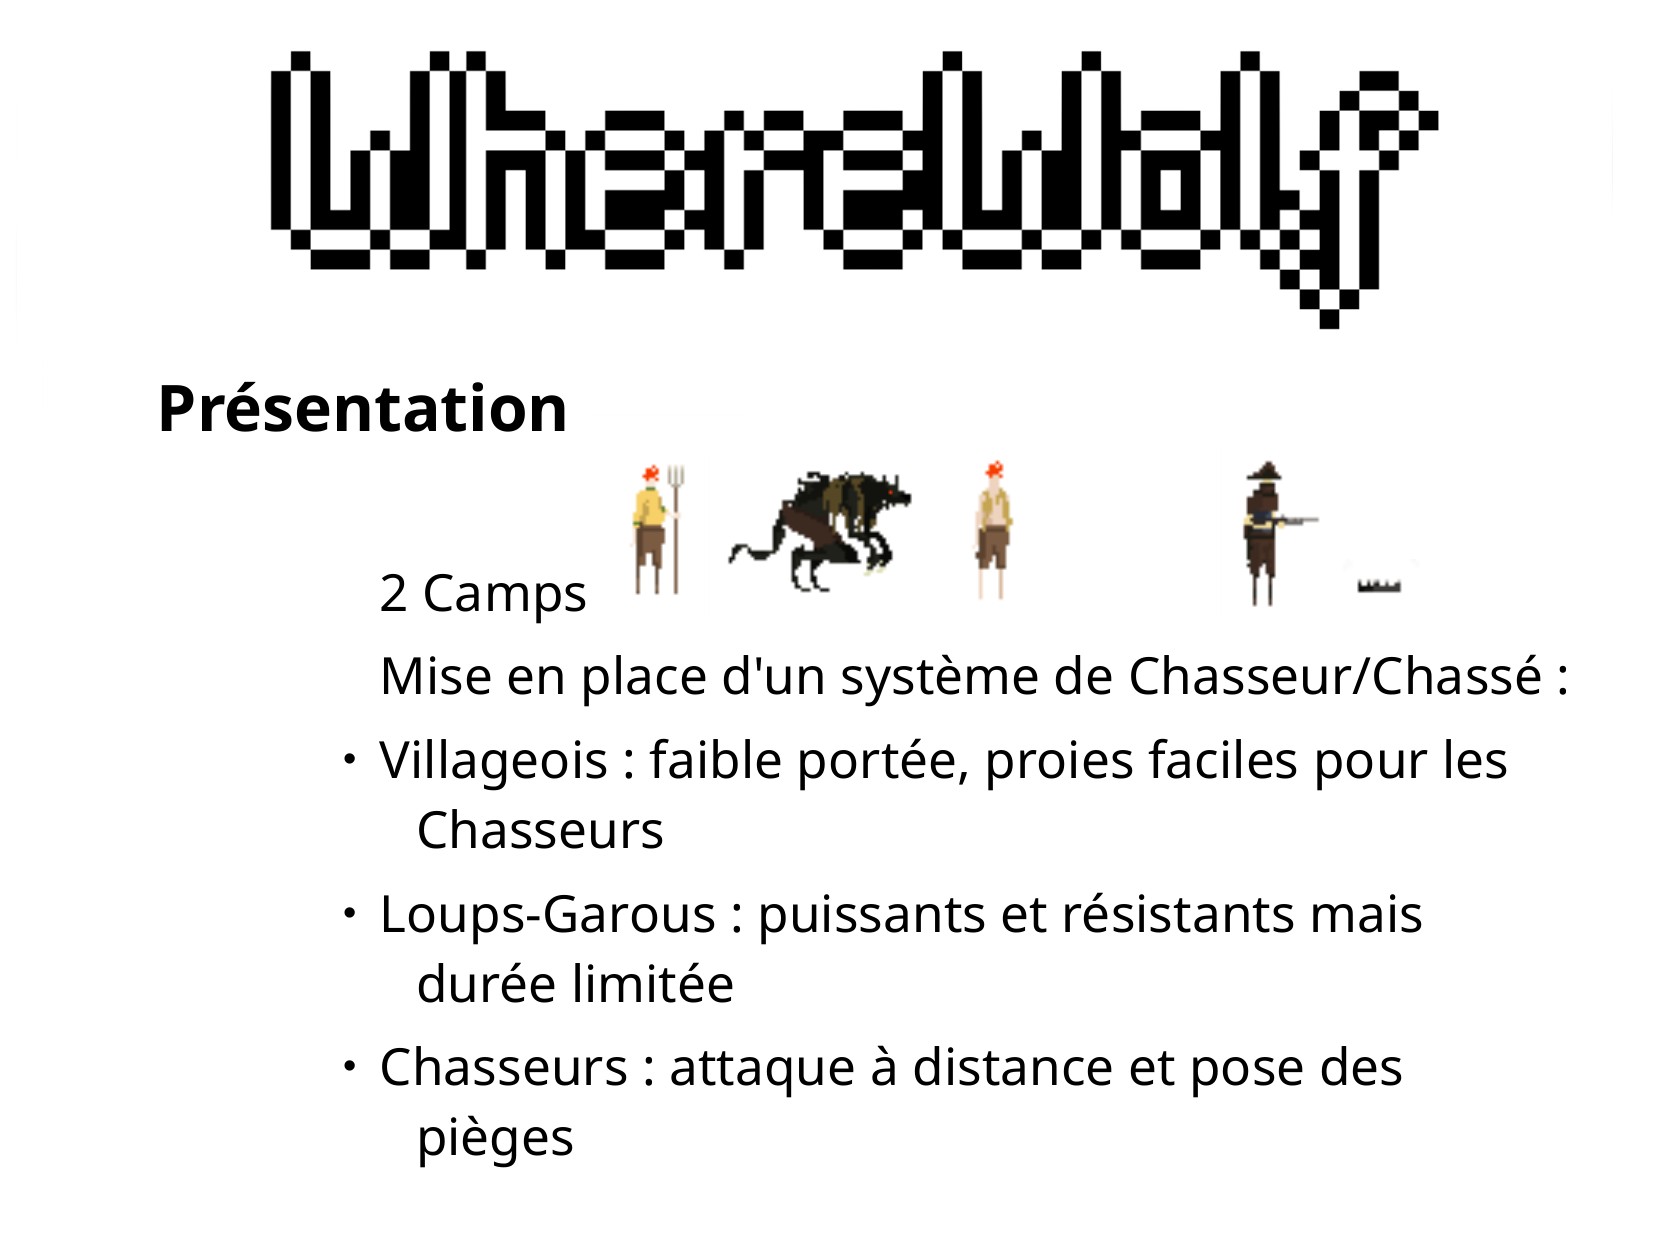

# Présentation
2 Camps :								/
Mise en place d'un système de Chasseur/Chassé :
Villageois : faible portée, proies faciles pour les Chasseurs
Loups-Garous : puissants et résistants mais durée limitée
Chasseurs : attaque à distance et pose des pièges